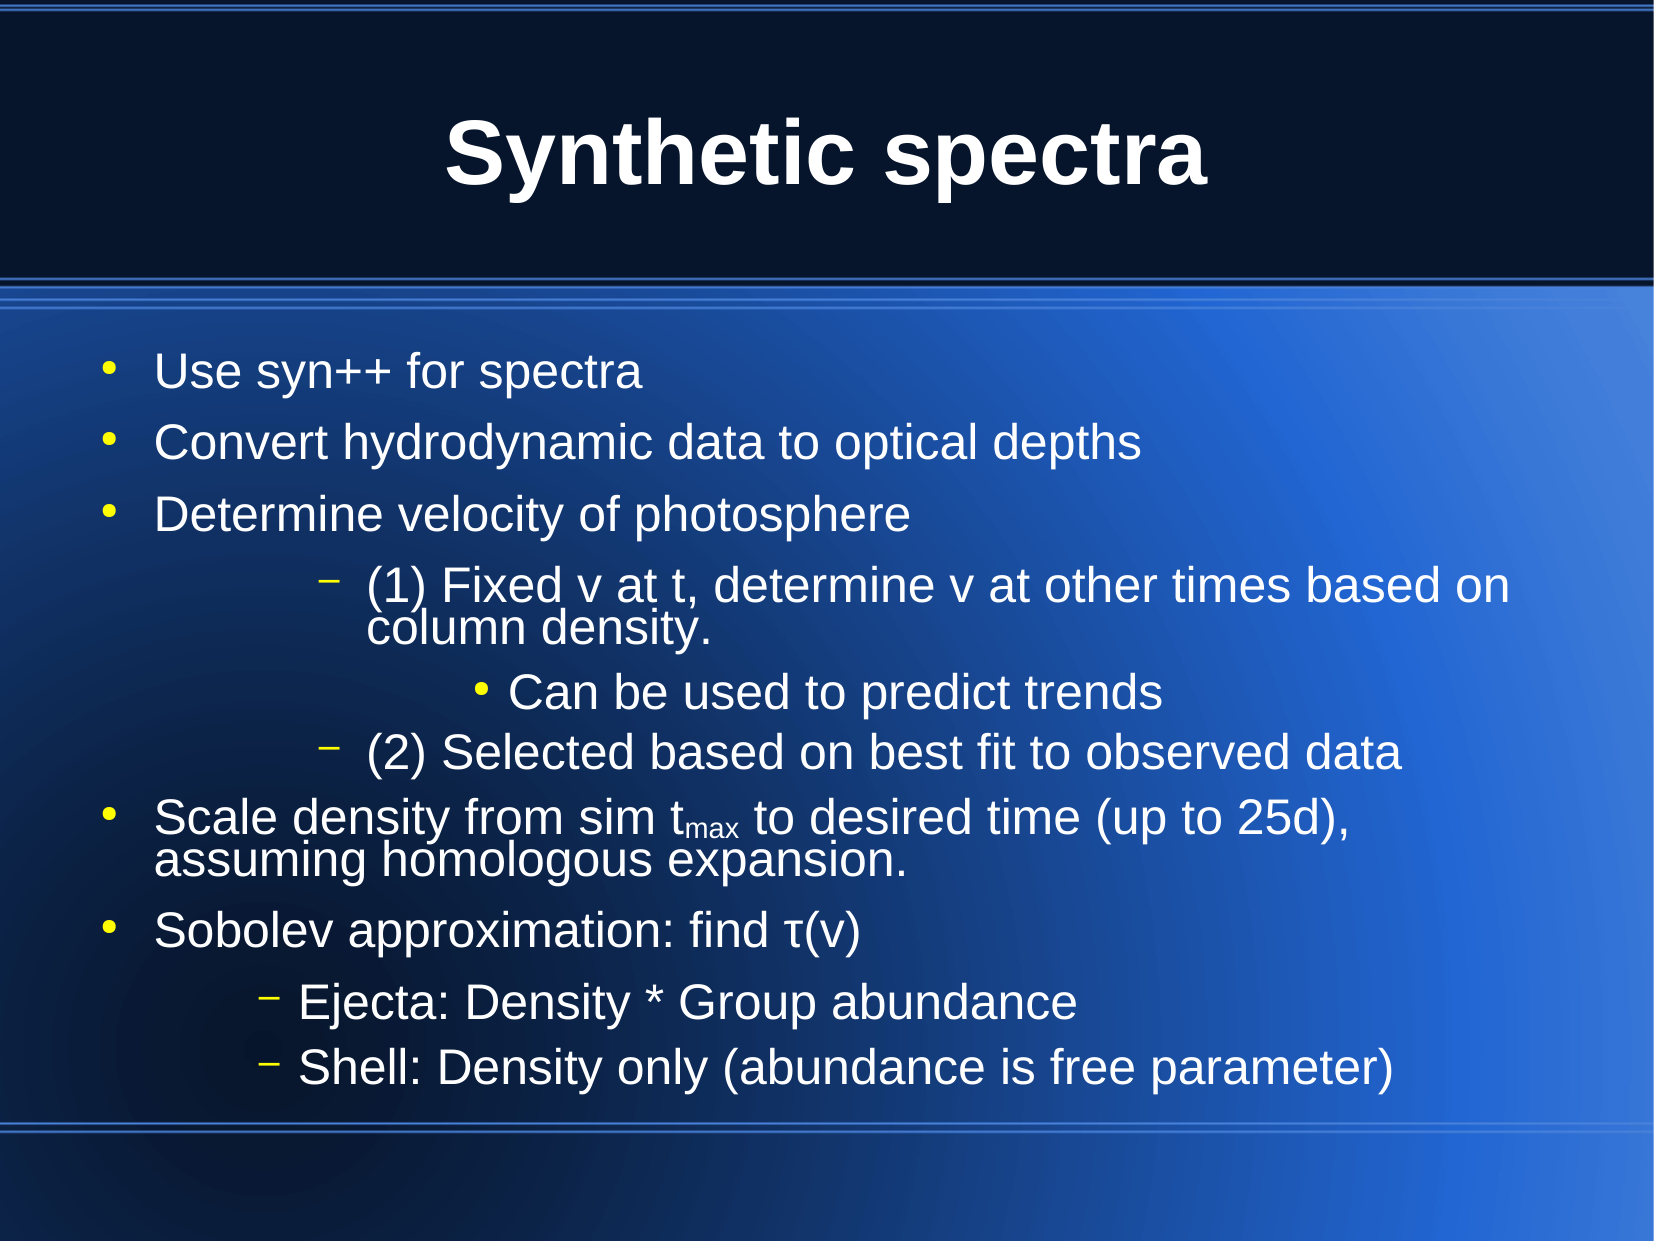

# Synthetic spectra
Use syn++ for spectra
Convert hydrodynamic data to optical depths
Determine velocity of photosphere
(1) Fixed v at t, determine v at other times based on column density.
Can be used to predict trends
(2) Selected based on best fit to observed data
Scale density from sim tmax to desired time (up to 25d), assuming homologous expansion.
Sobolev approximation: find τ(v)
Ejecta: Density * Group abundance
Shell: Density only (abundance is free parameter)